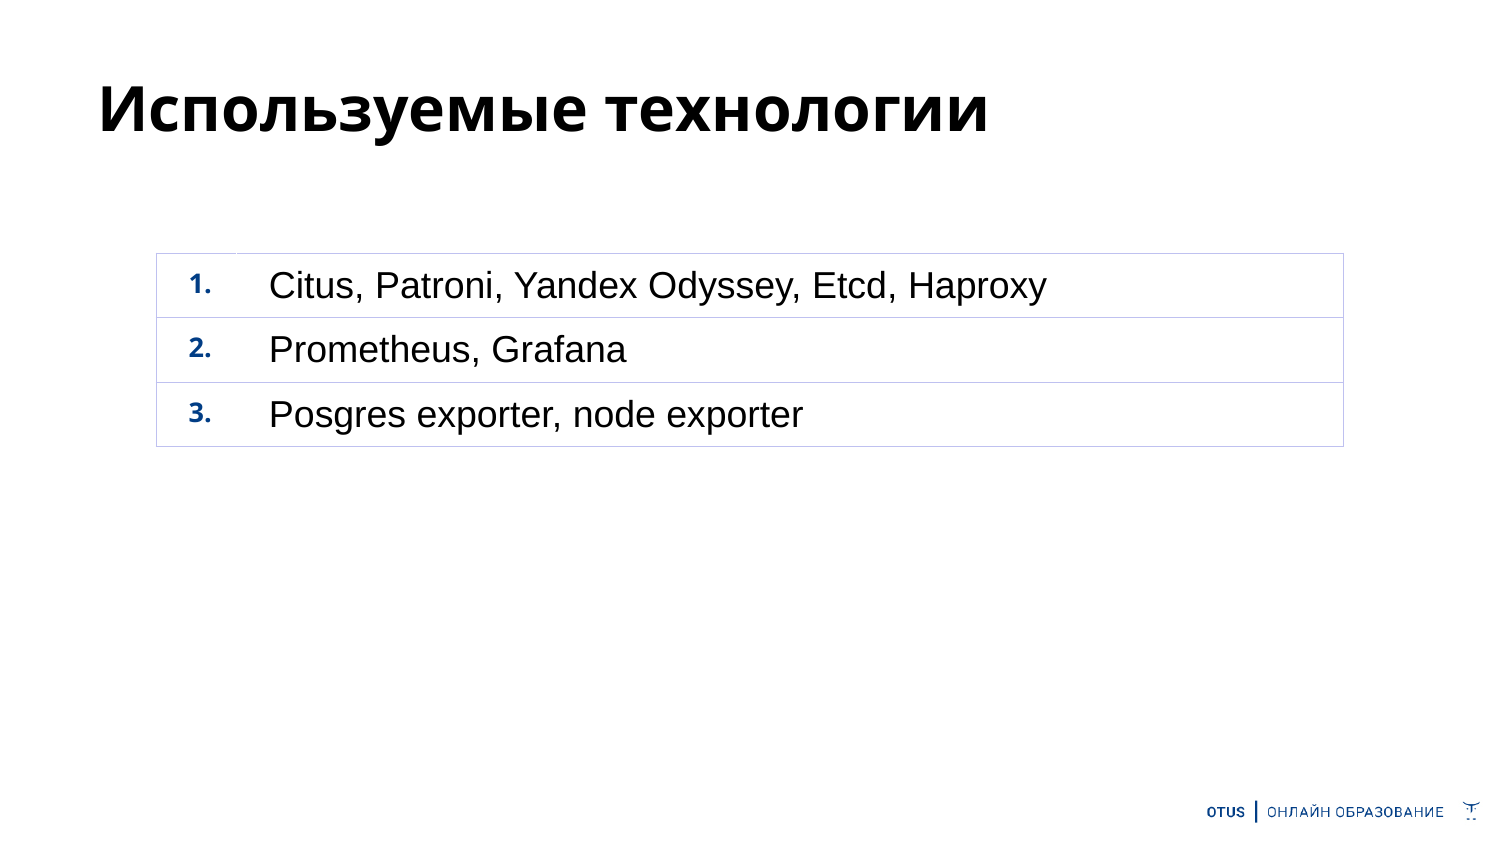

# Используемые технологии
| 1. | Citus, Patroni, Yandex Odyssey, Etcd, Haproxy |
| --- | --- |
| 2. | Prometheus, Grafana |
| 3. | Posgres exporter, node exporter |